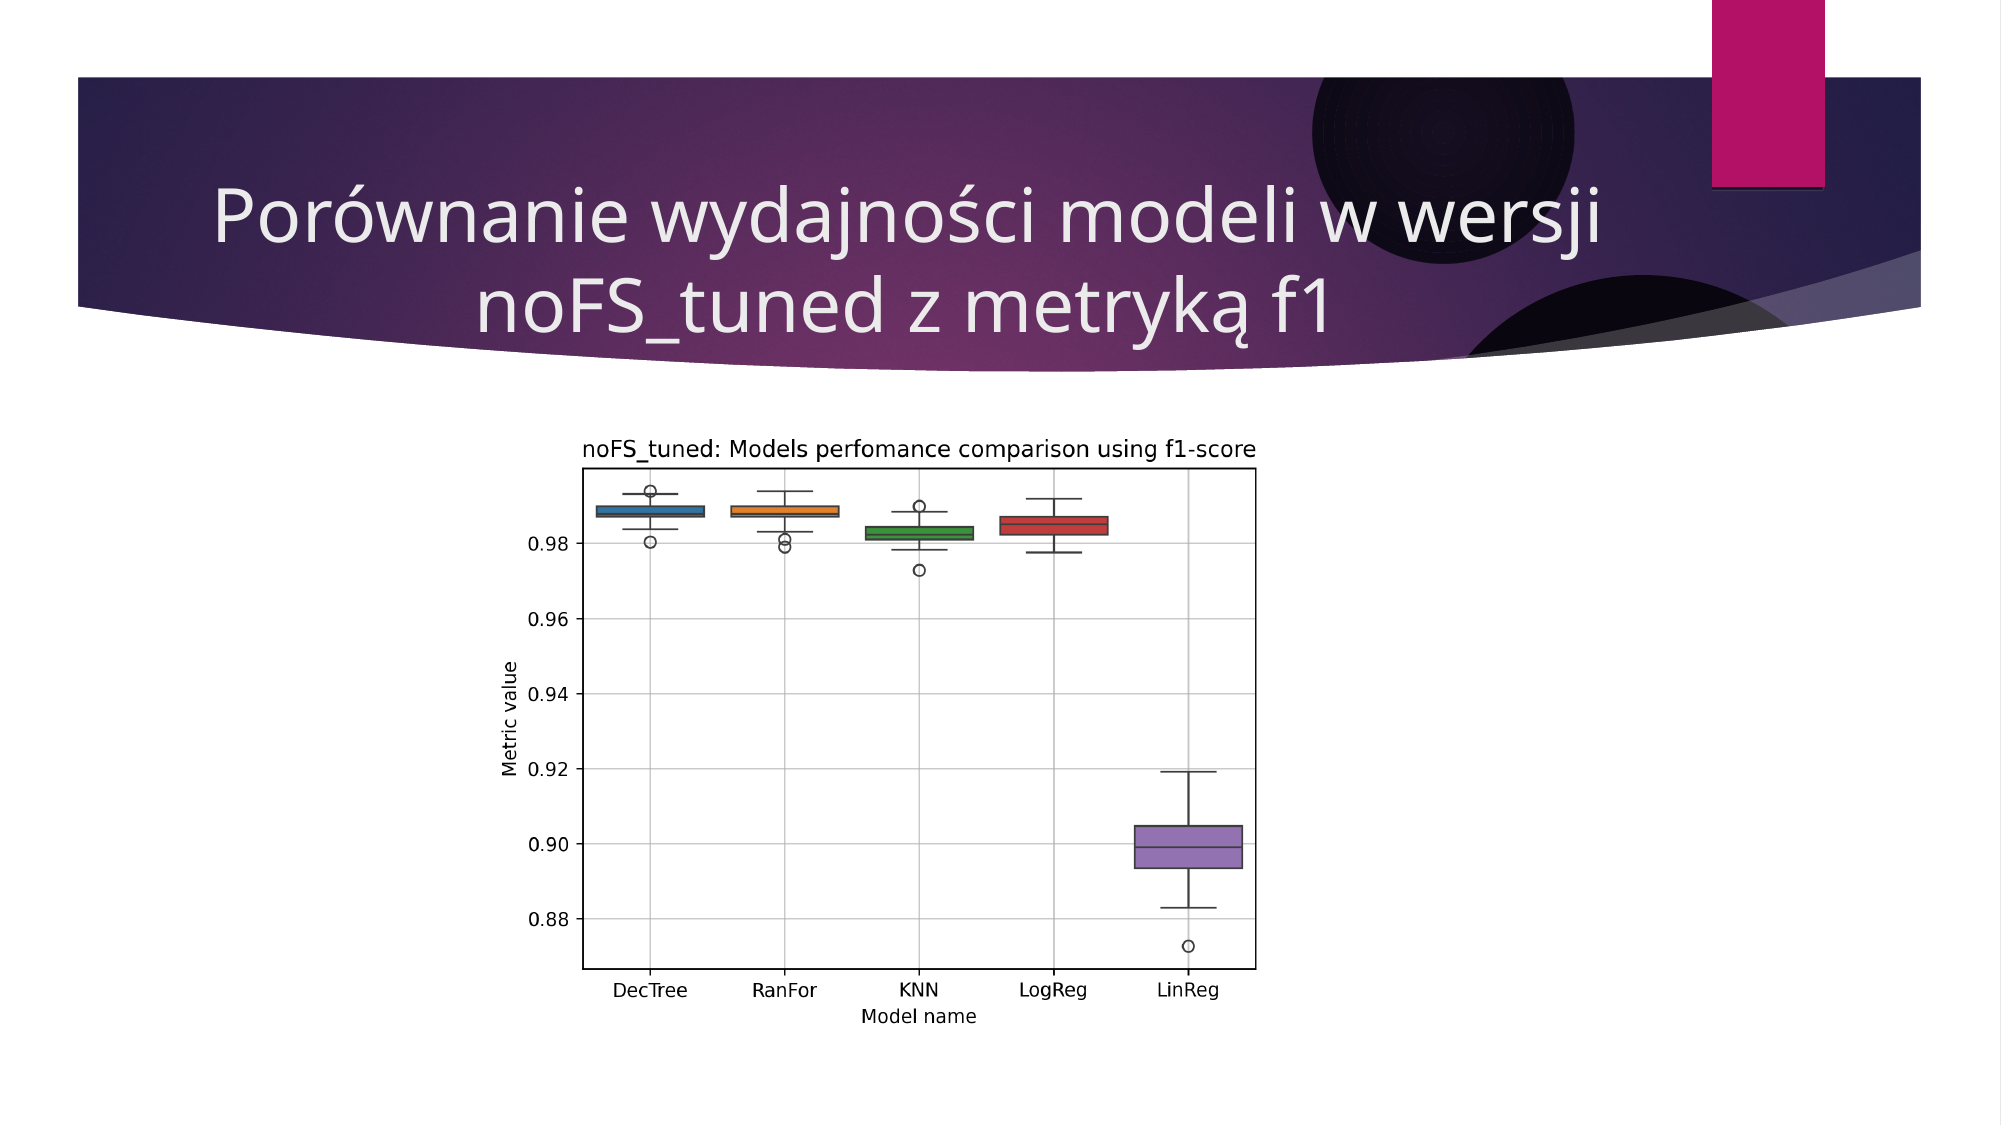

# Porównanie wydajności modeli w wersji noFS_tuned z metryką f1